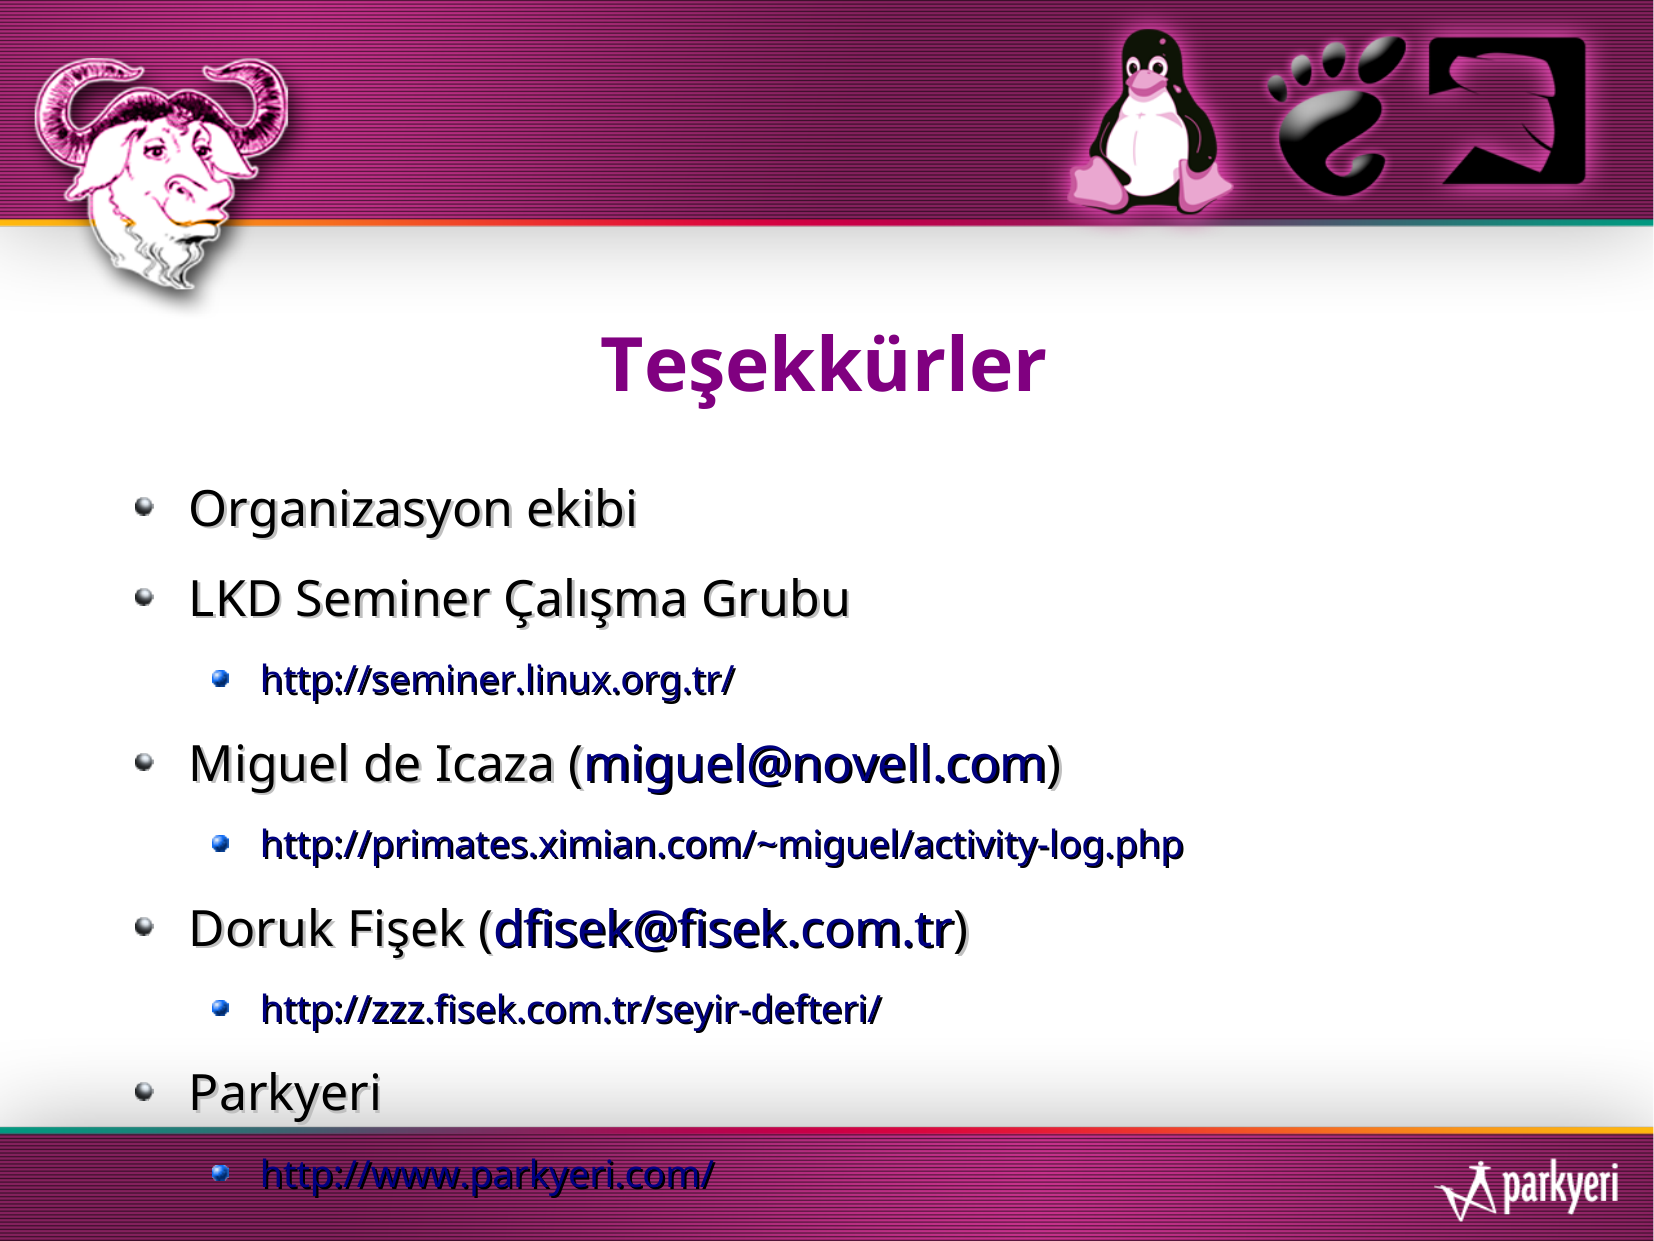

# Teşekkürler
Organizasyon ekibi
LKD Seminer Çalışma Grubu
http://seminer.linux.org.tr/
Miguel de Icaza (miguel@novell.com)
http://primates.ximian.com/~miguel/activity-log.php
Doruk Fişek (dfisek@fisek.com.tr)
http://zzz.fisek.com.tr/seyir-defteri/
Parkyeri
http://www.parkyeri.com/